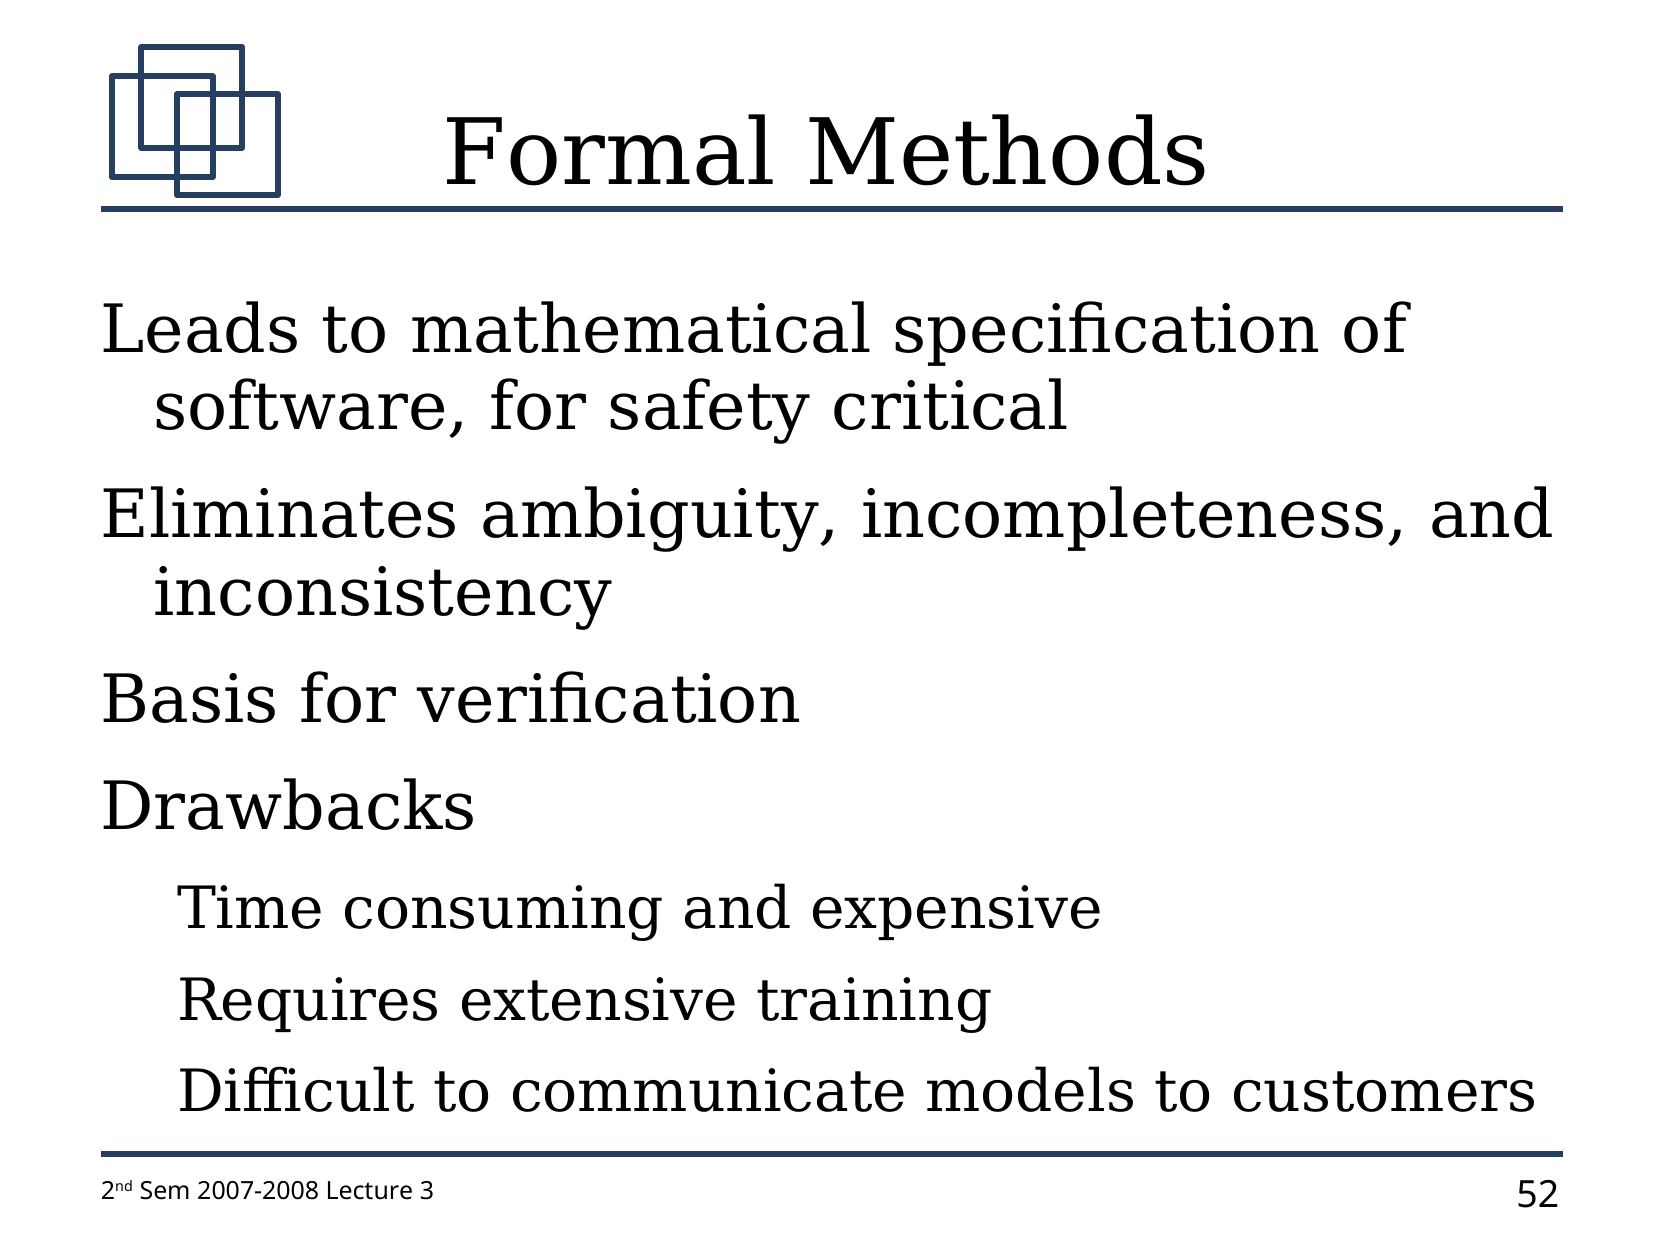

# Formal Methods
Leads to mathematical specification of software, for safety critical
Eliminates ambiguity, incompleteness, and inconsistency
Basis for verification
Drawbacks
Time consuming and expensive
Requires extensive training
Difficult to communicate models to customers